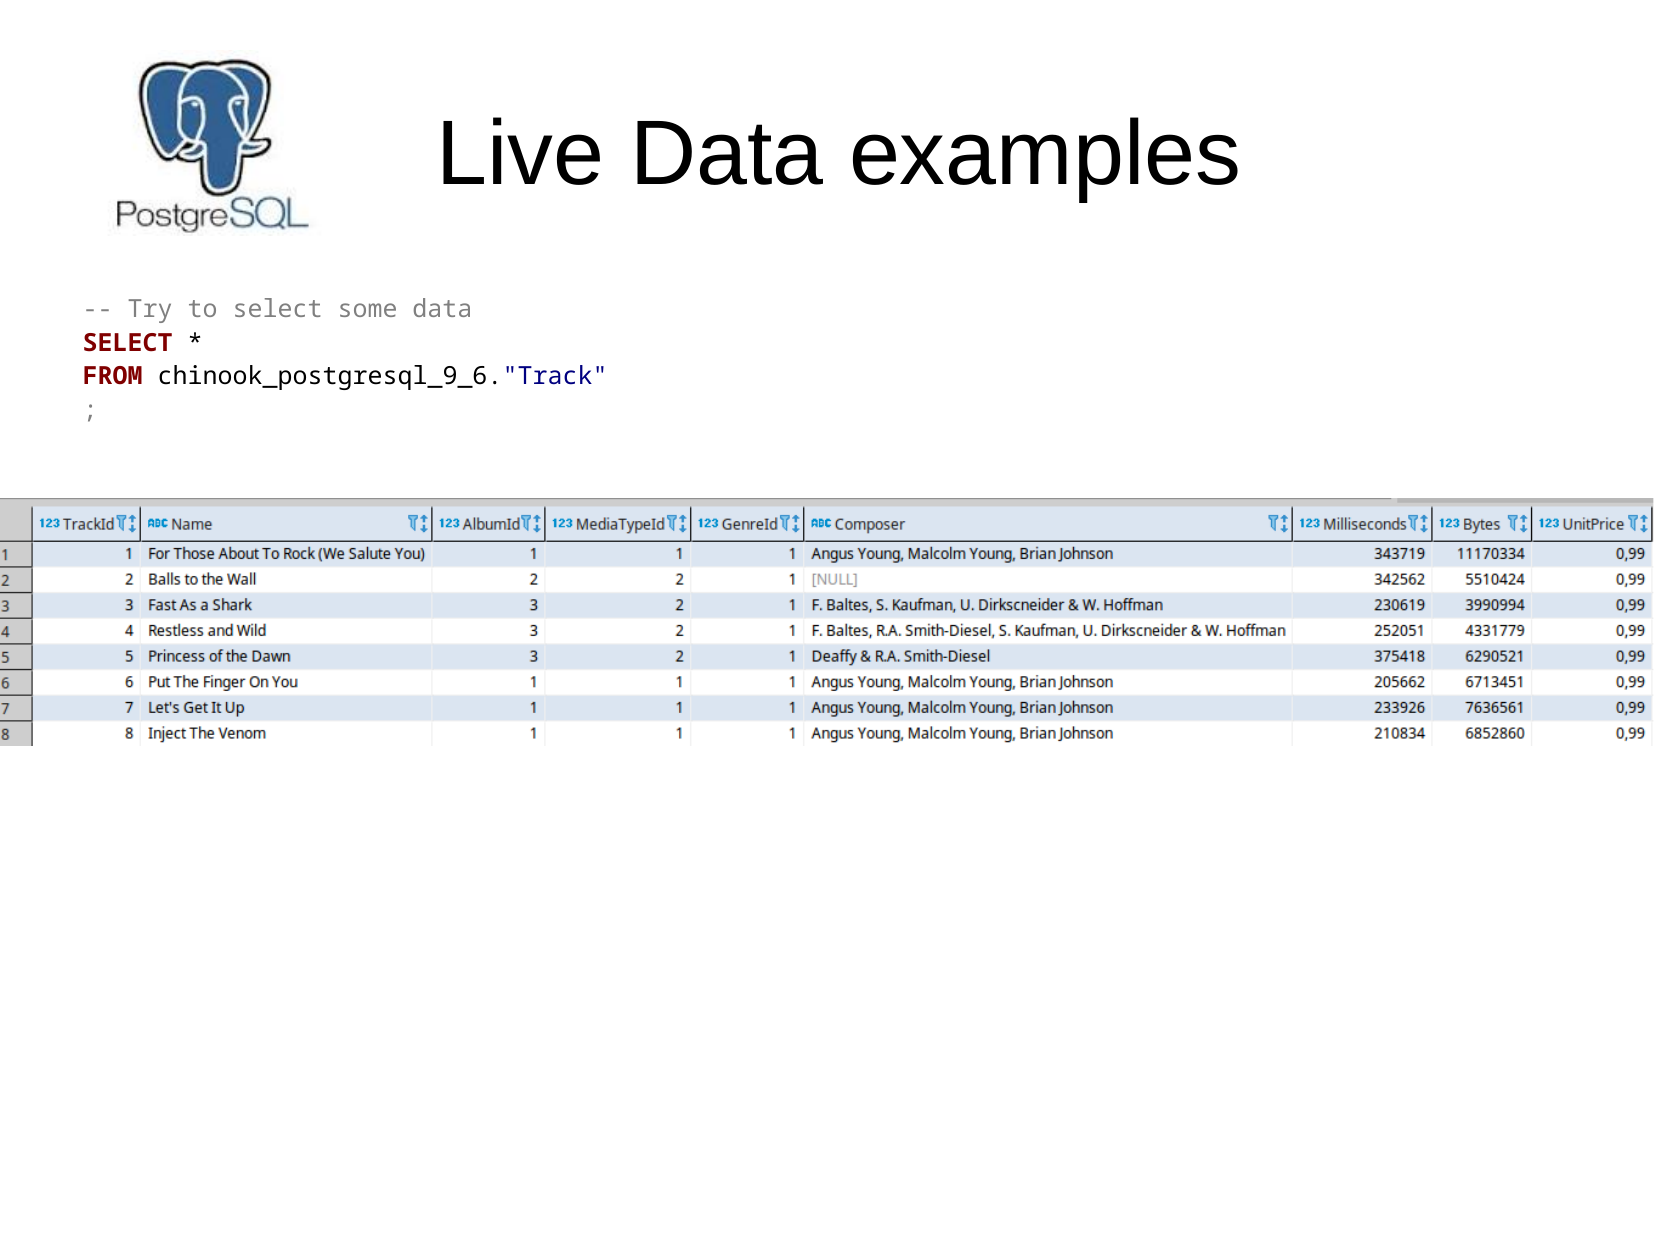

# Live Data examples
-- Try to select some data
SELECT *
FROM chinook_postgresql_9_6."Track"
;